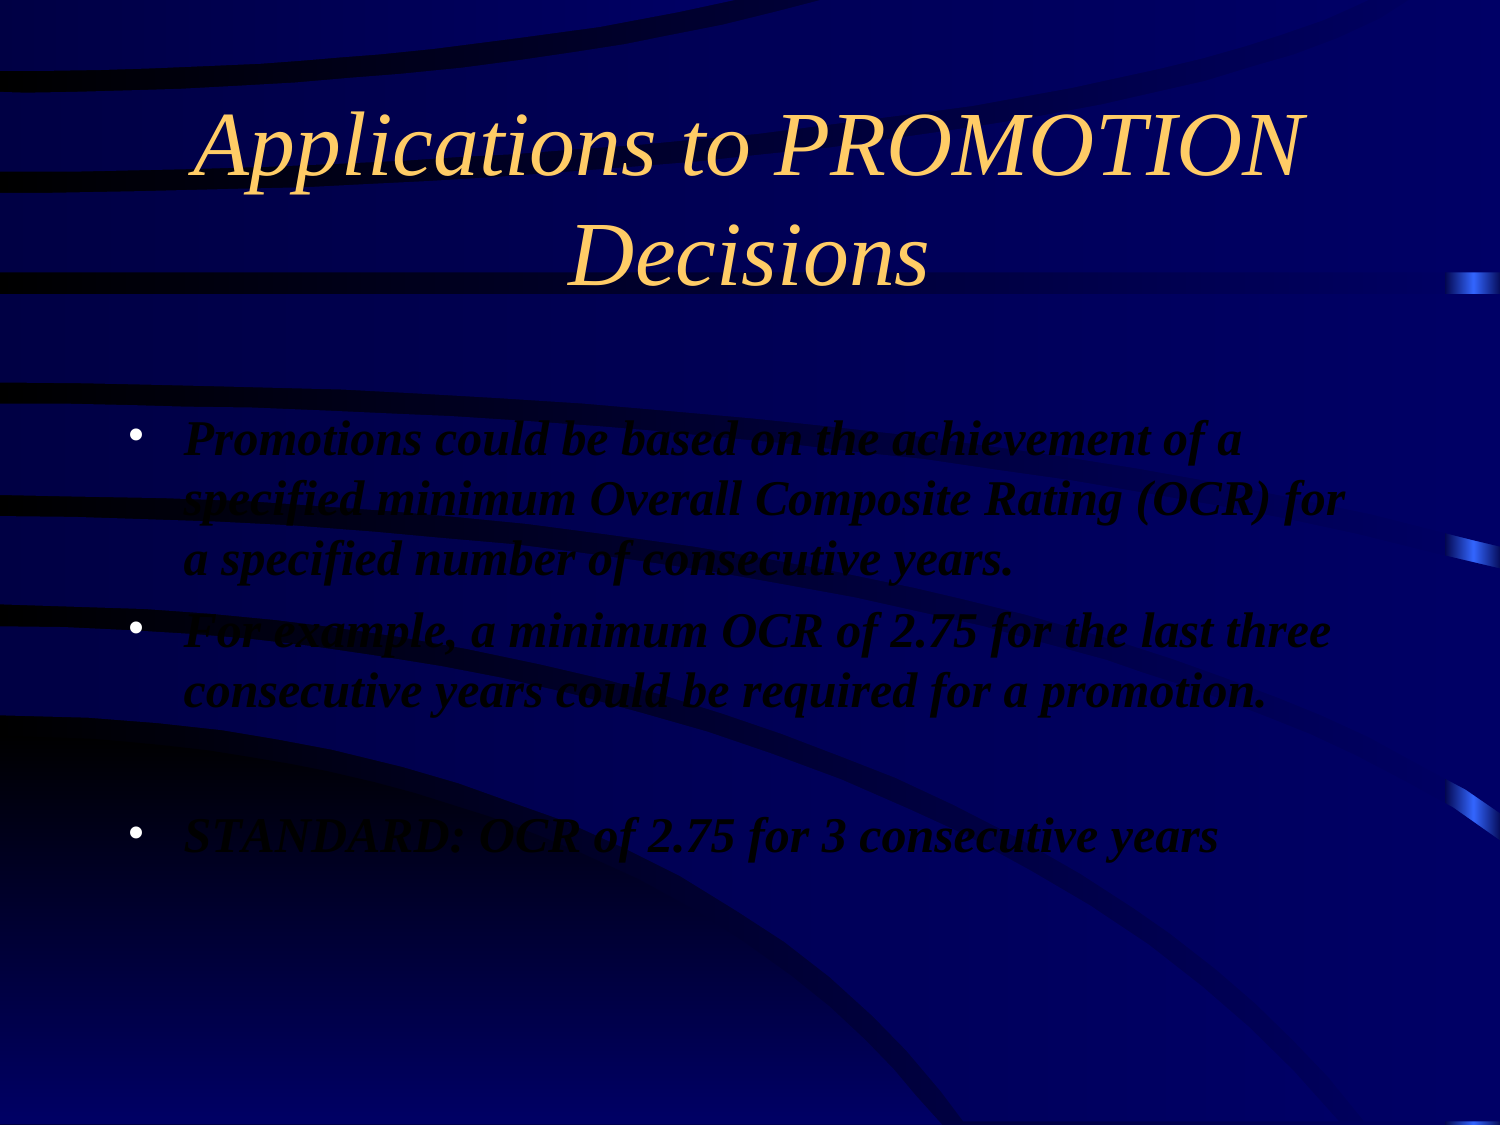

# Applications to PROMOTION Decisions
Promotions could be based on the achievement of a specified minimum Overall Composite Rating (OCR) for a specified number of consecutive years.
For example, a minimum OCR of 2.75 for the last three consecutive years could be required for a promotion.
STANDARD: OCR of 2.75 for 3 consecutive years